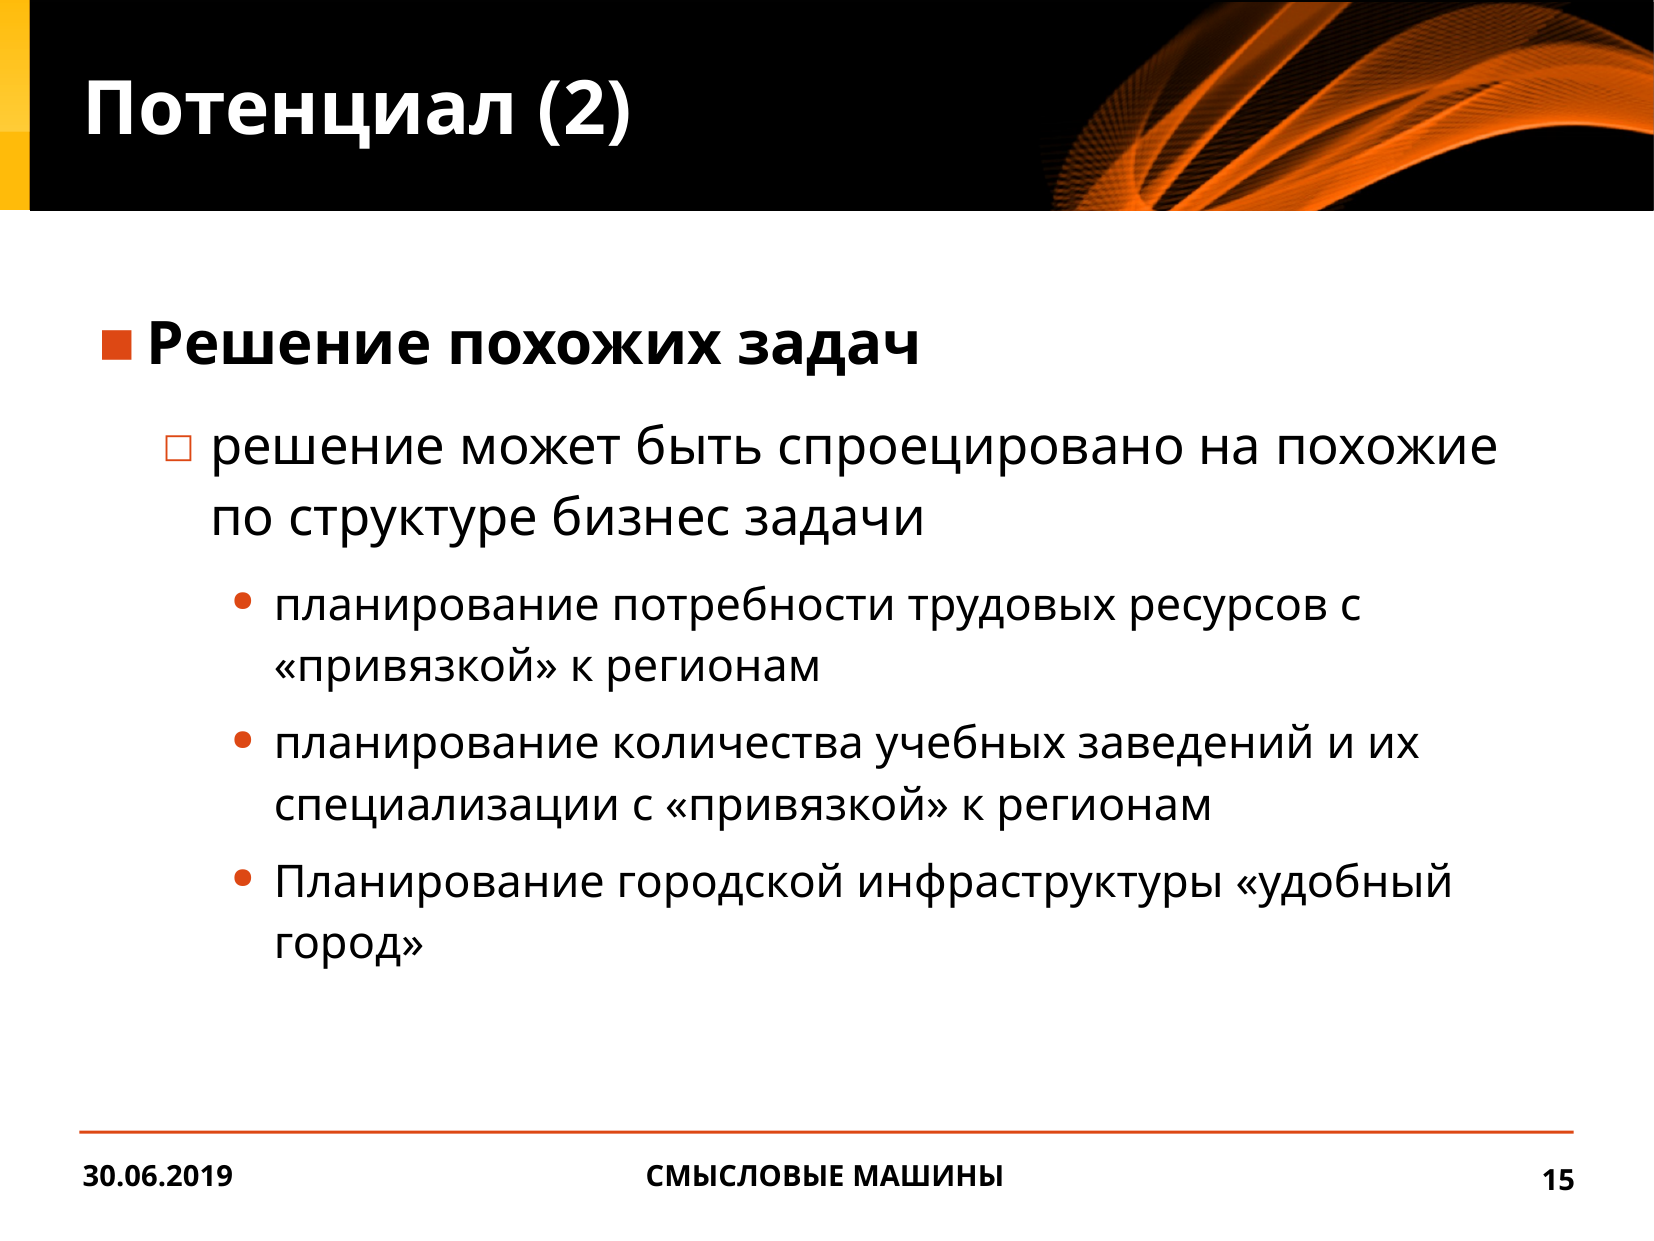

# Потенциал (2)
Решение похожих задач
решение может быть спроецировано на похожие по структуре бизнес задачи
планирование потребности трудовых ресурсов с «привязкой» к регионам
планирование количества учебных заведений и их специализации с «привязкой» к регионам
Планирование городской инфраструктуры «удобный город»